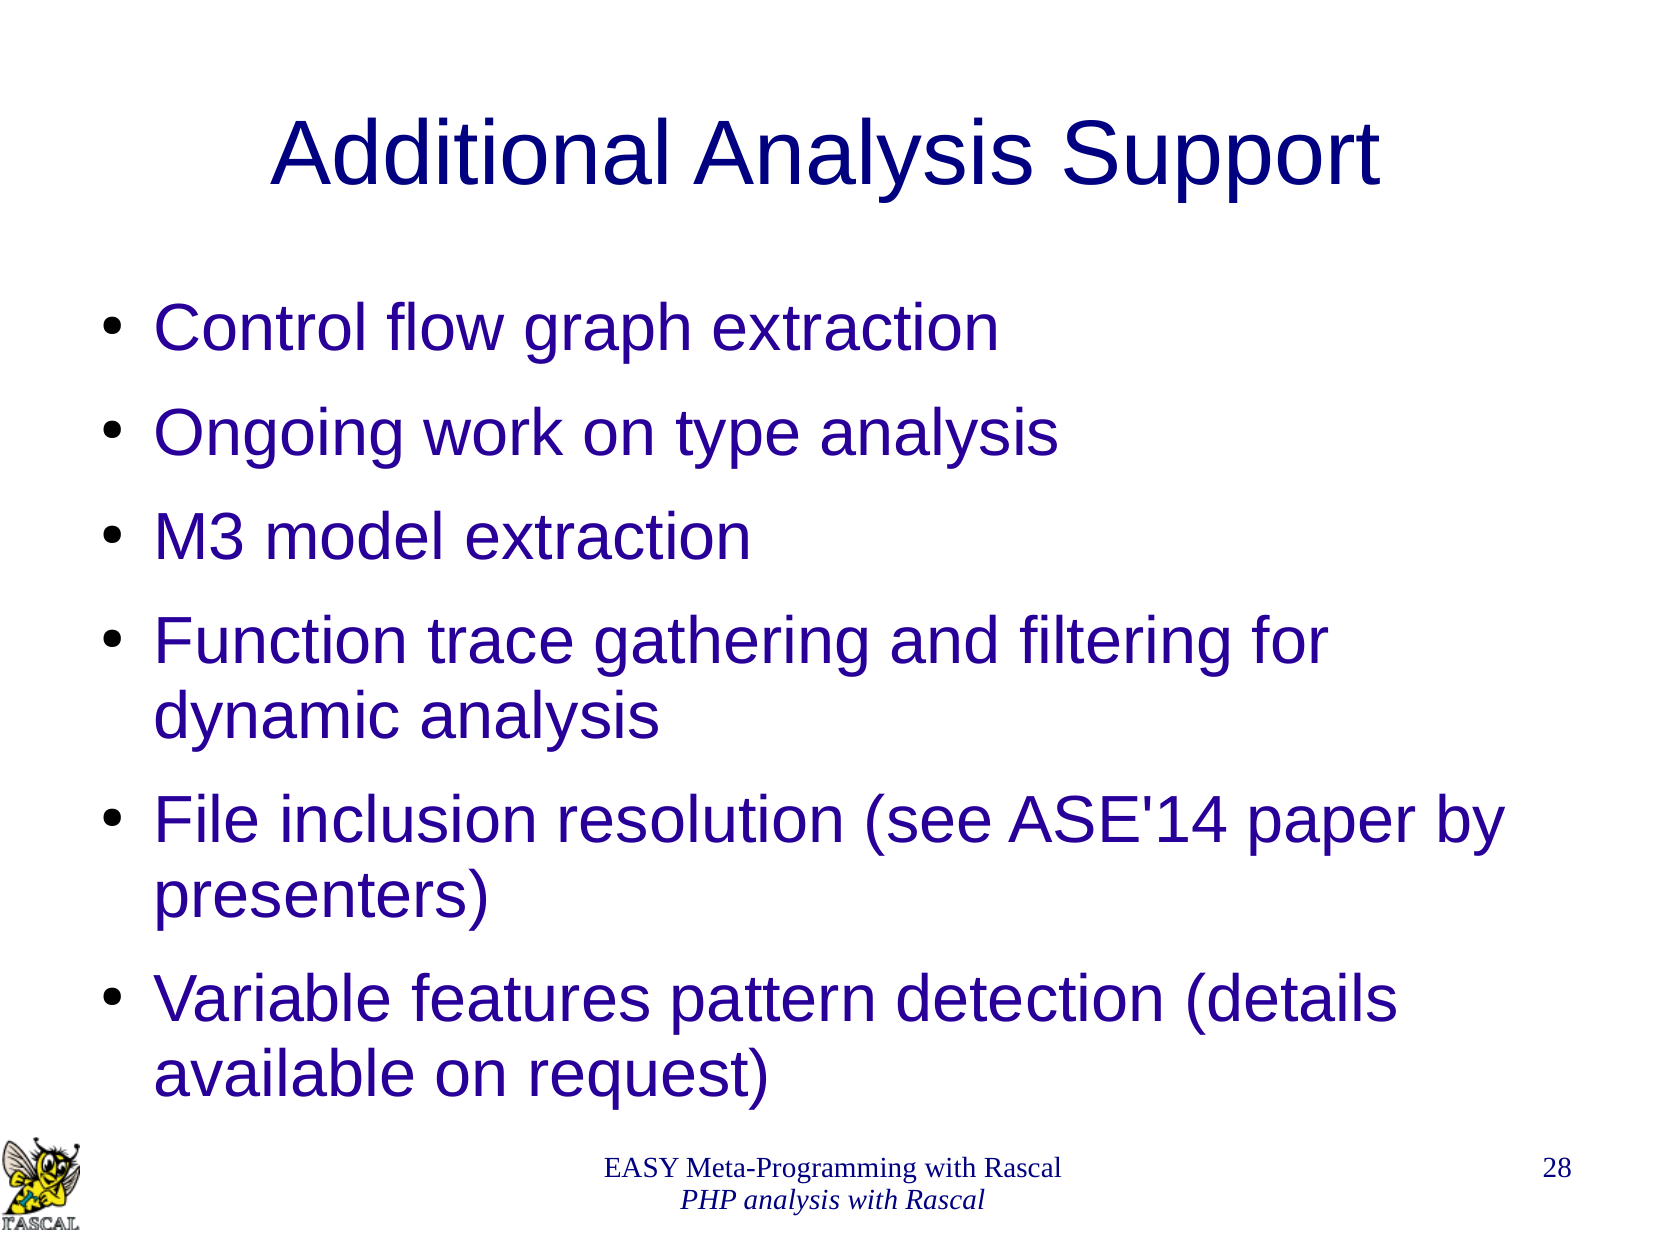

# Additional Analysis Support
Control flow graph extraction
Ongoing work on type analysis
M3 model extraction
Function trace gathering and filtering for dynamic analysis
File inclusion resolution (see ASE'14 paper by presenters)
Variable features pattern detection (details available on request)
28